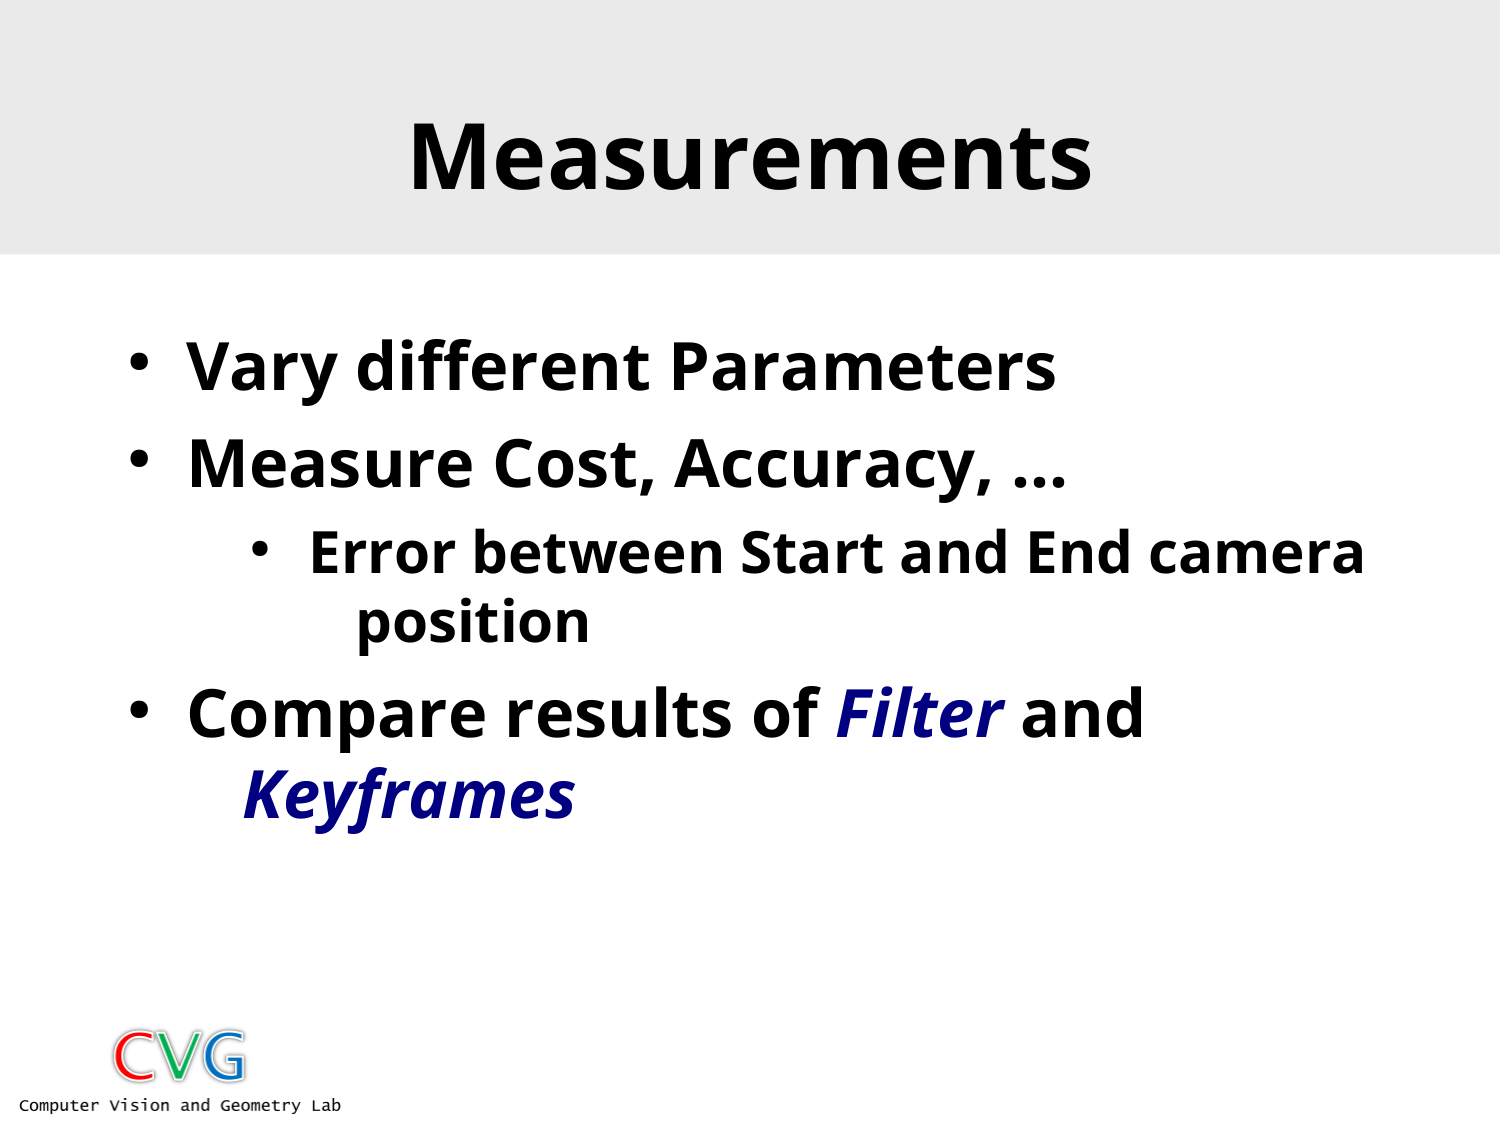

# Measurements
Vary different Parameters
Measure Cost, Accuracy, ...
Error between Start and End camera position
Compare results of Filter and Keyframes